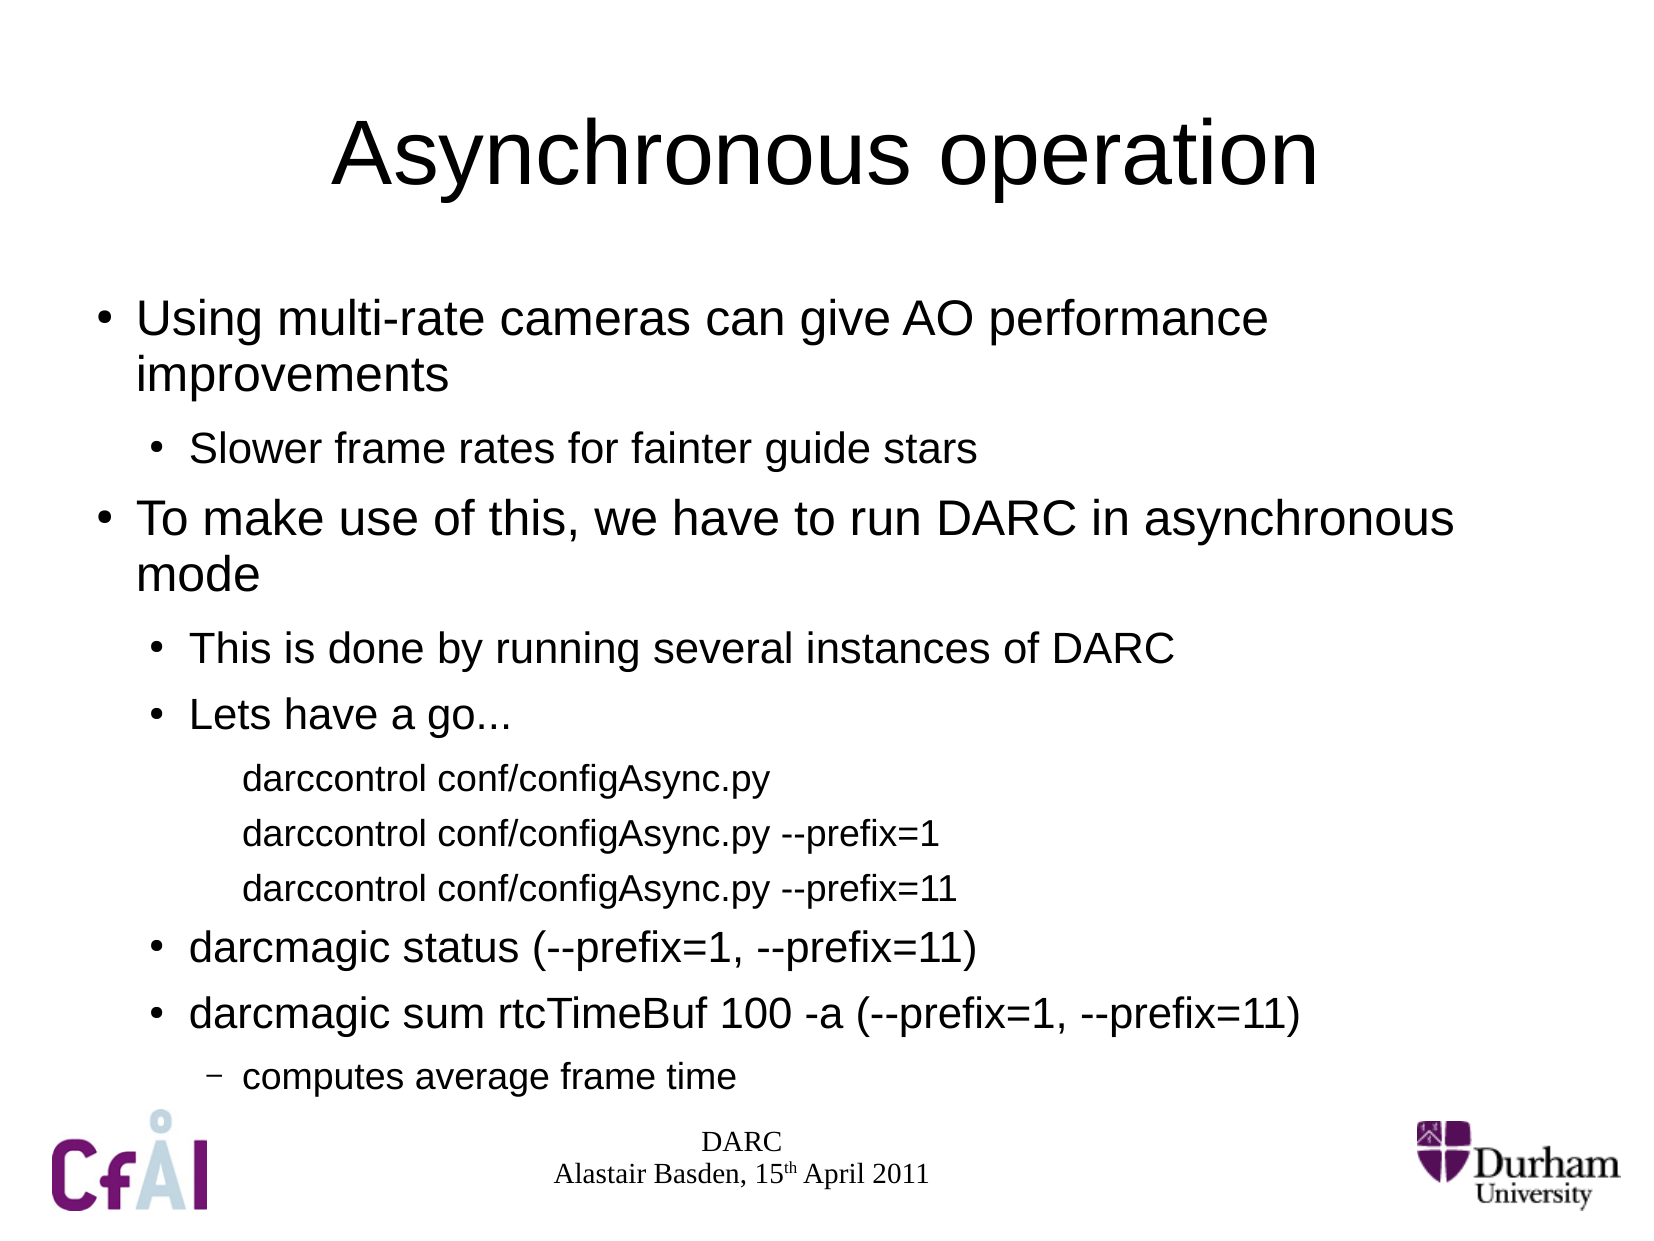

# Asynchronous operation
Using multi-rate cameras can give AO performance improvements
Slower frame rates for fainter guide stars
To make use of this, we have to run DARC in asynchronous mode
This is done by running several instances of DARC
Lets have a go...
darccontrol conf/configAsync.py
darccontrol conf/configAsync.py --prefix=1
darccontrol conf/configAsync.py --prefix=11
darcmagic status (--prefix=1, --prefix=11)
darcmagic sum rtcTimeBuf 100 -a (--prefix=1, --prefix=11)
computes average frame time